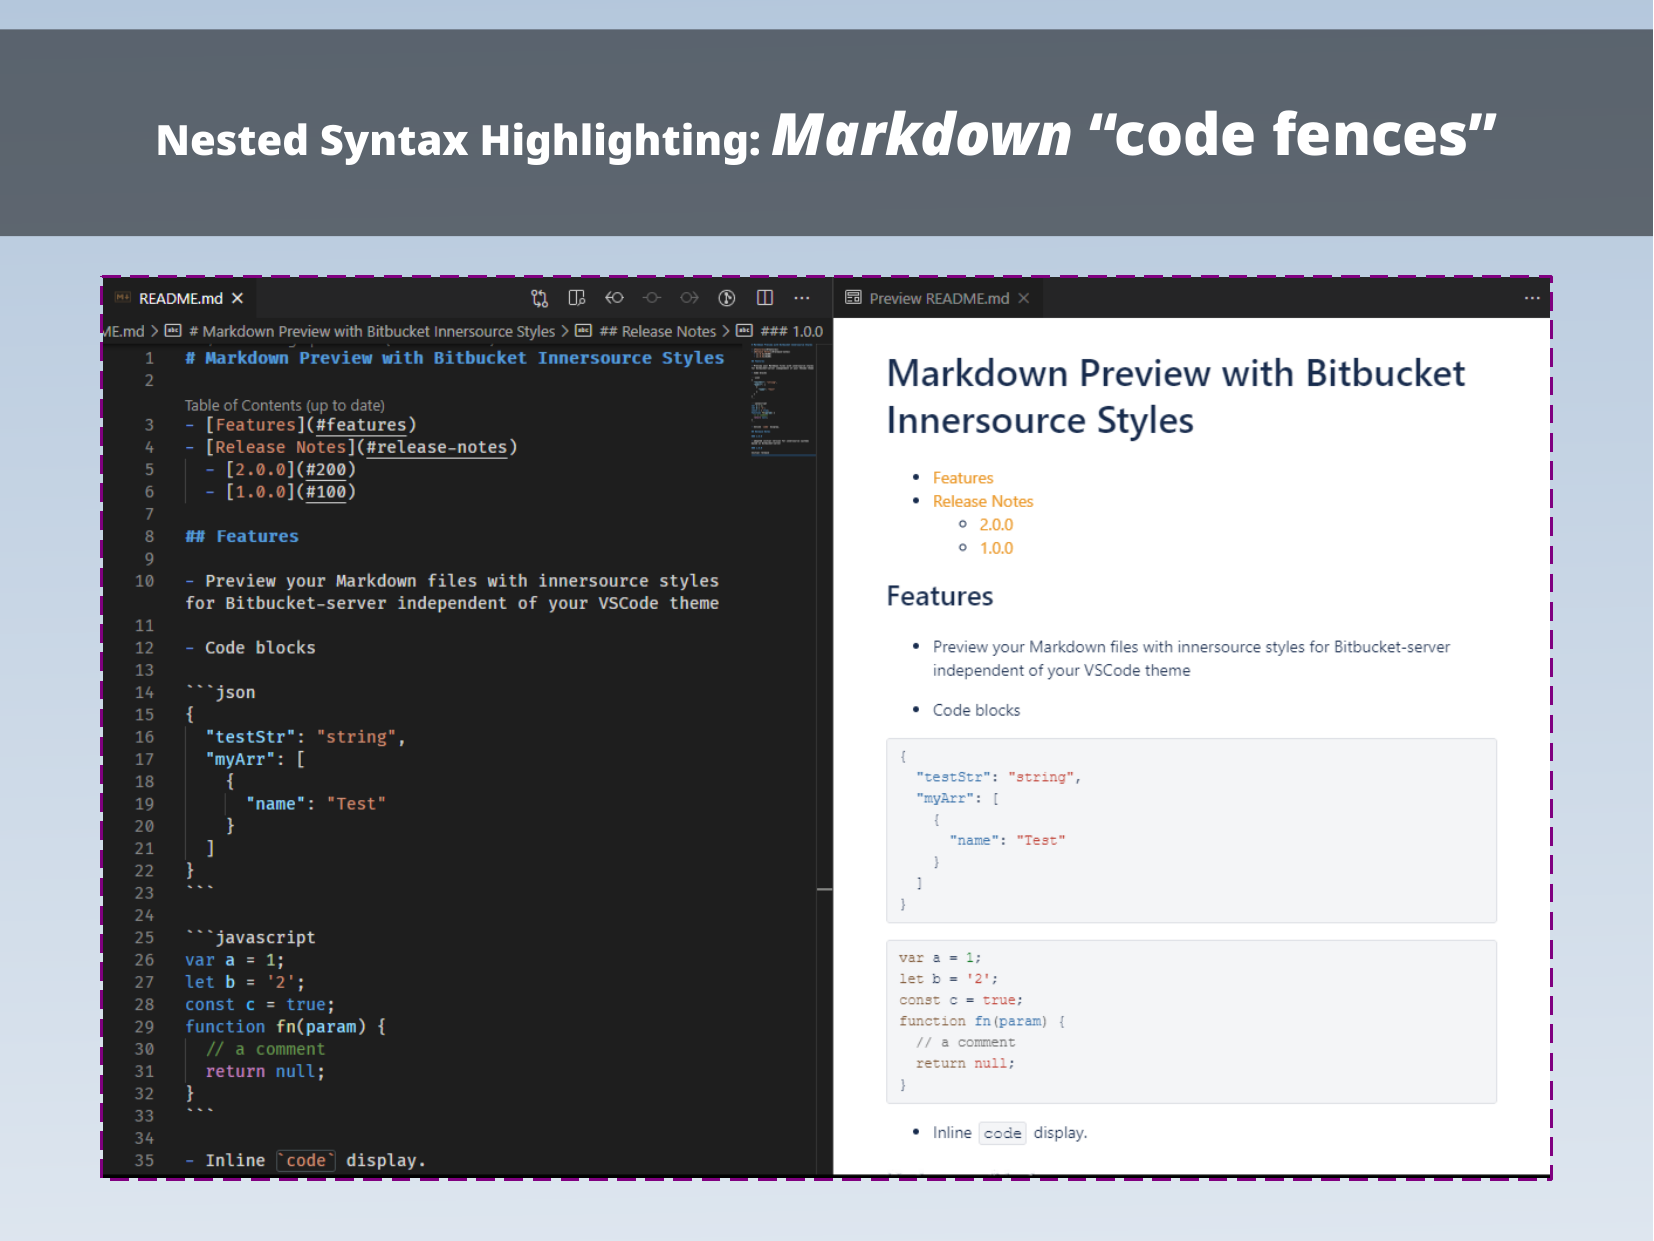

# Nested Syntax Highlighting: Markdown “code fences”